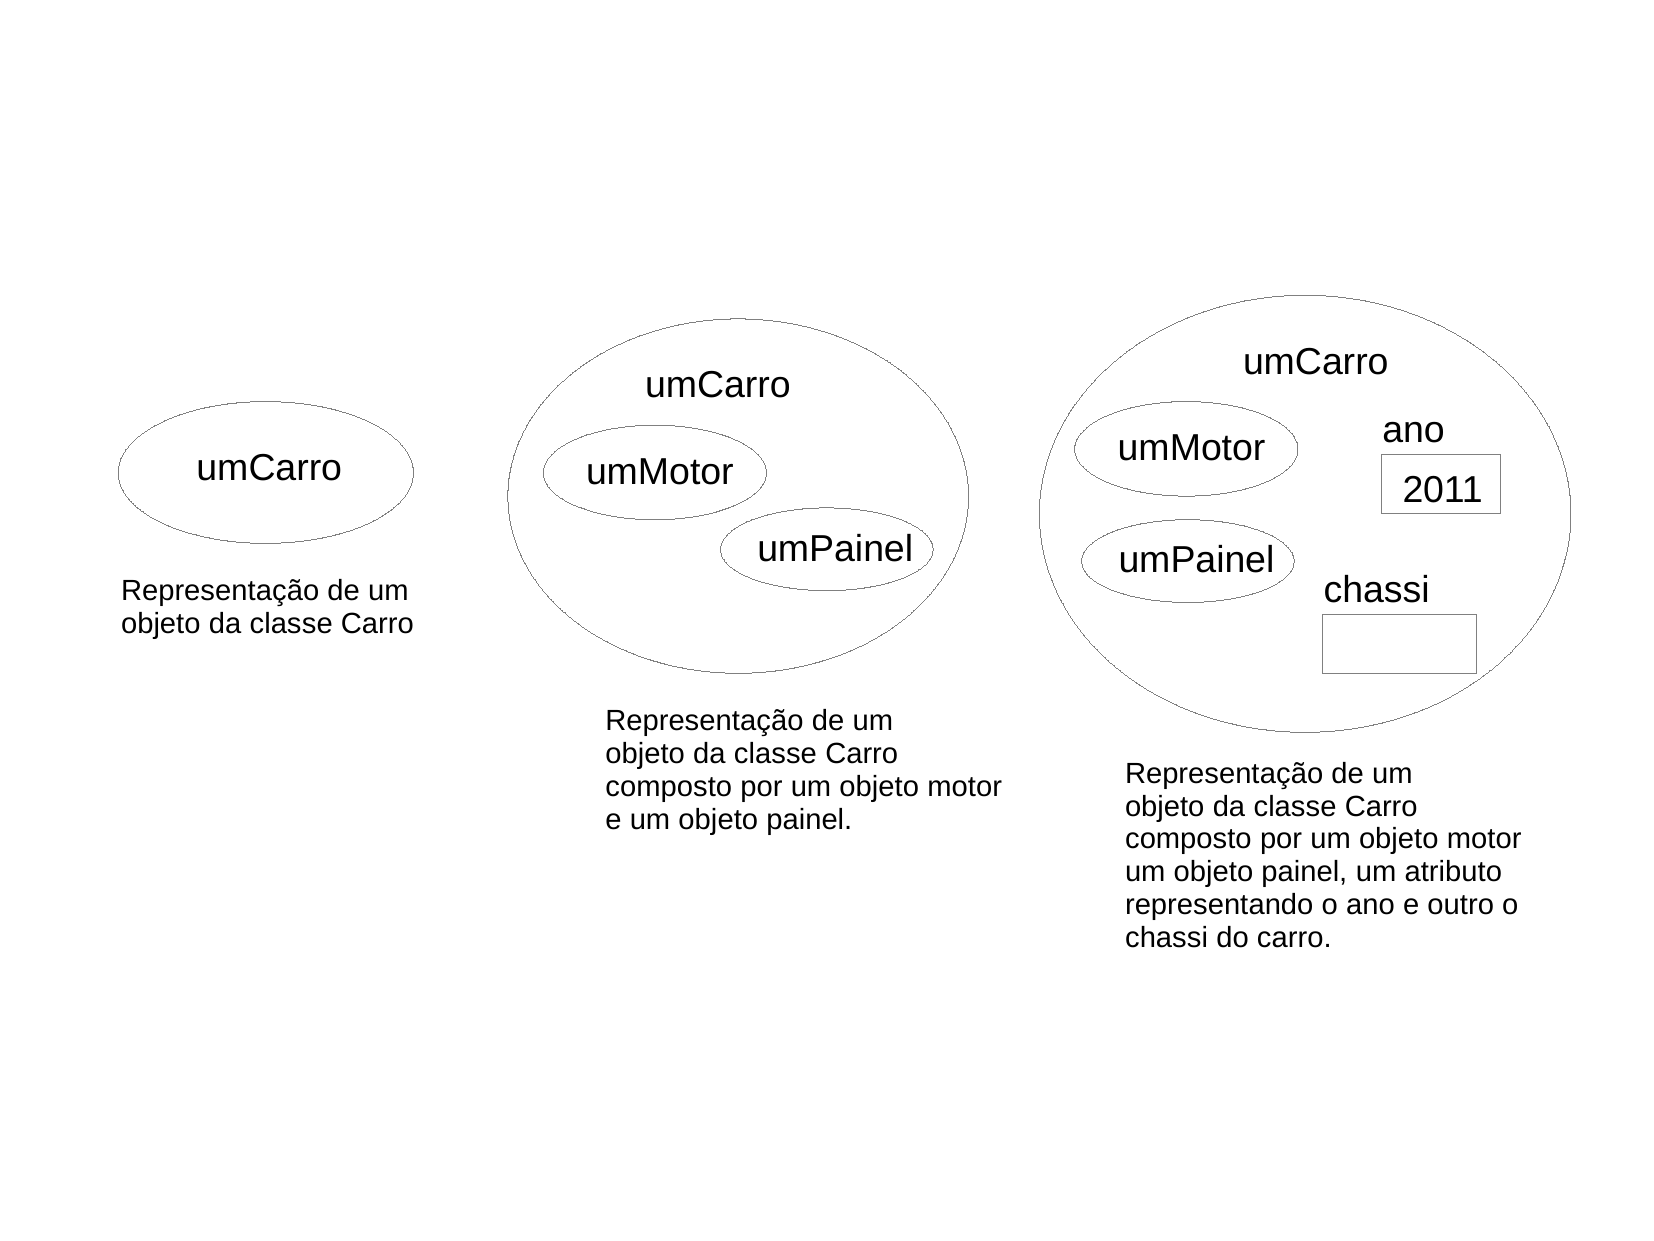

umCarro
umCarro
ano
umMotor
umCarro
umMotor
2011
umPainel
umPainel
chassi
Representação de um
objeto da classe Carro
Representação de um
objeto da classe Carro
composto por um objeto motor
e um objeto painel.
Representação de um
objeto da classe Carro
composto por um objeto motor
um objeto painel, um atributo
representando o ano e outro o
chassi do carro.